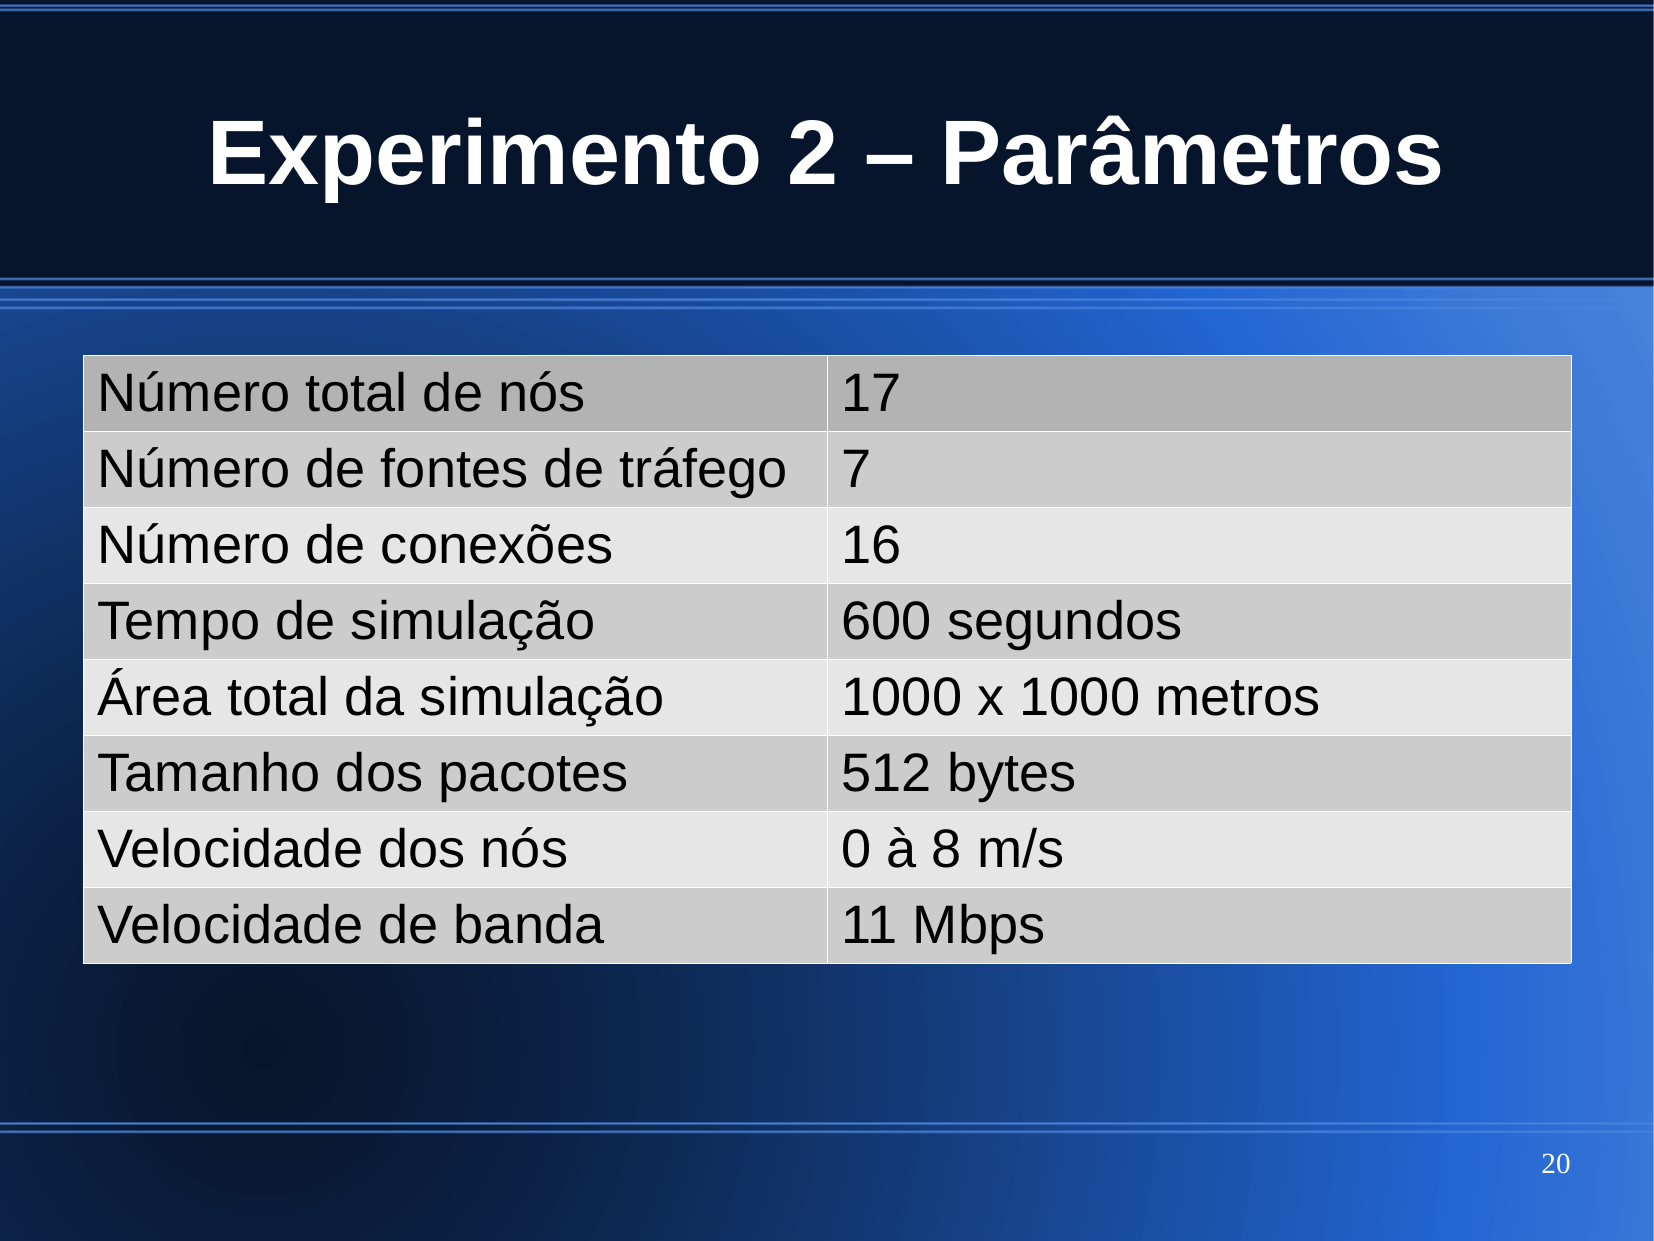

# Experimento 2 – Parâmetros
| Número total de nós | 17 |
| --- | --- |
| Número de fontes de tráfego | 7 |
| Número de conexões | 16 |
| Tempo de simulação | 600 segundos |
| Área total da simulação | 1000 x 1000 metros |
| Tamanho dos pacotes | 512 bytes |
| Velocidade dos nós | 0 à 8 m/s |
| Velocidade de banda | 11 Mbps |
20